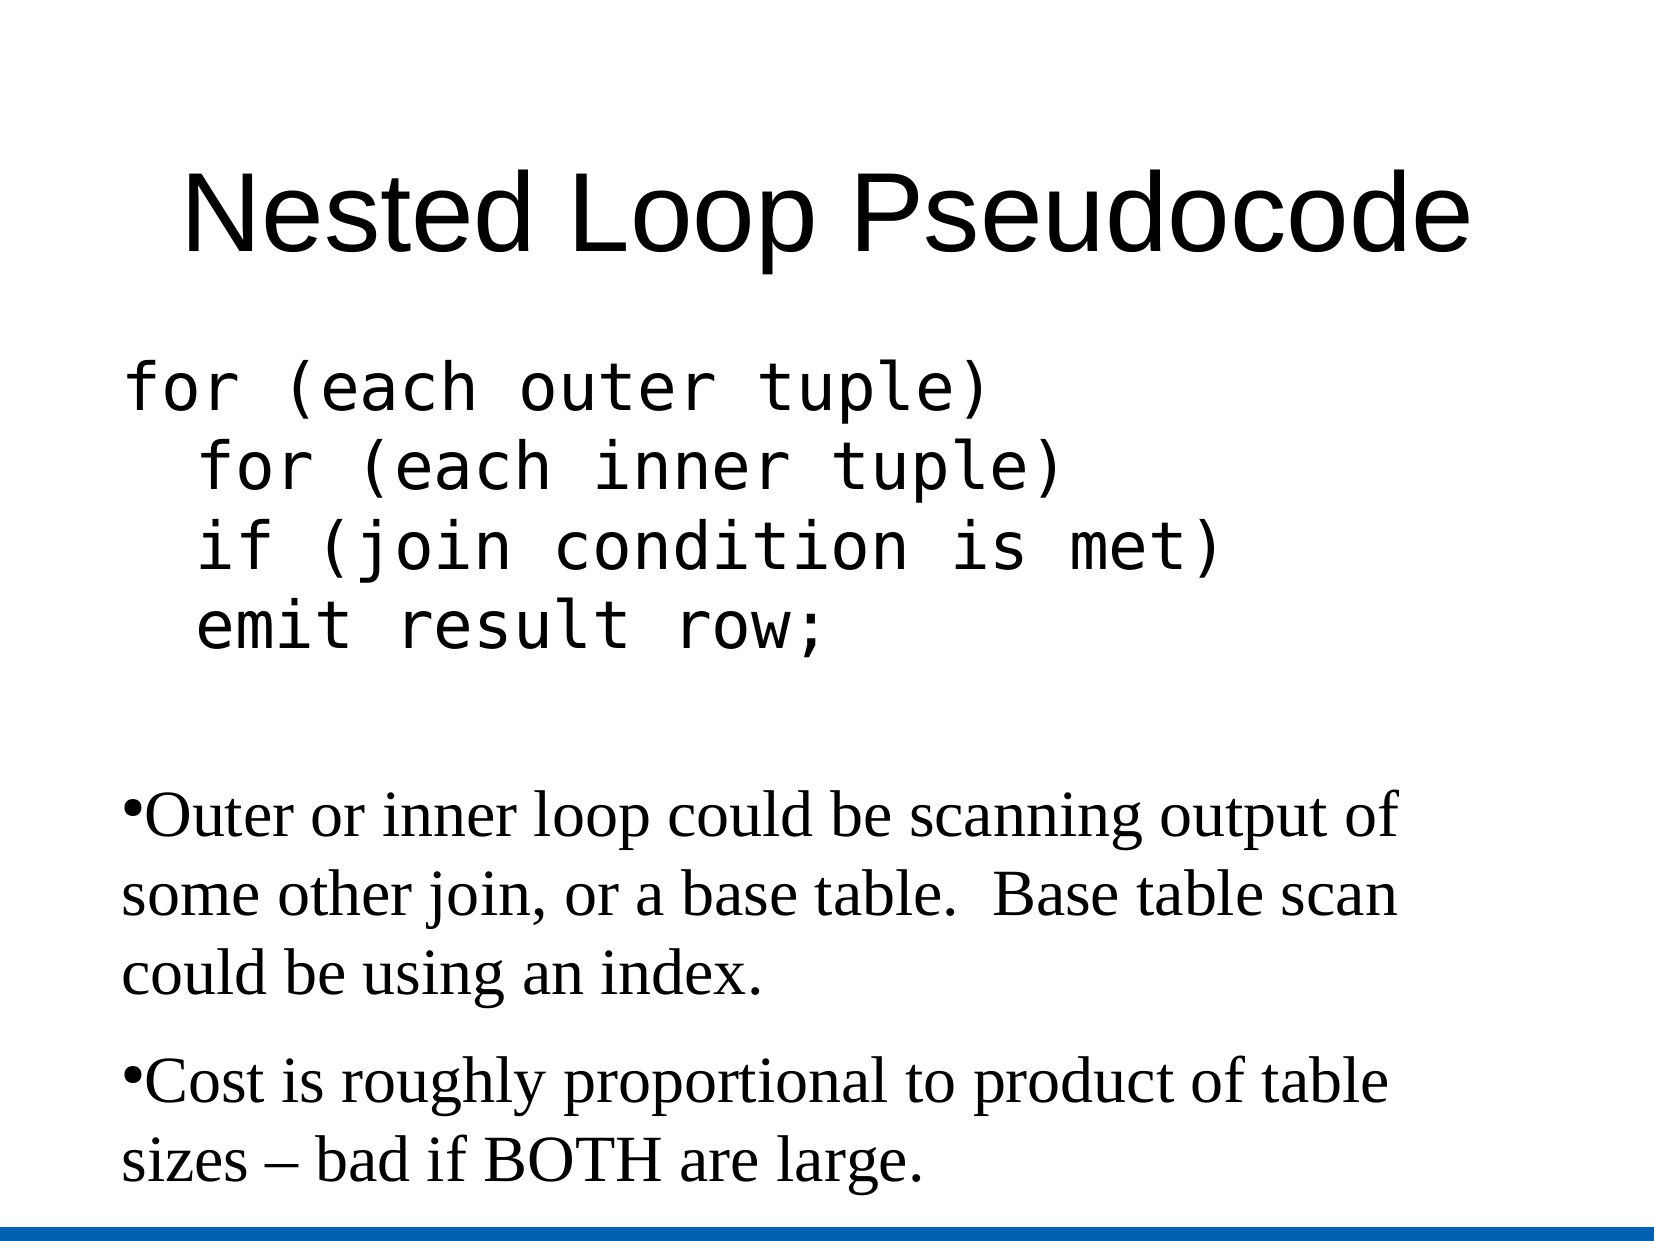

# Nested Loop Pseudocode
for (each outer tuple)
	for (each inner tuple)
		if (join condition is met)
			emit result row;
Outer or inner loop could be scanning output of some other join, or a base table. Base table scan could be using an index.
Cost is roughly proportional to product of table sizes – bad if BOTH are large.